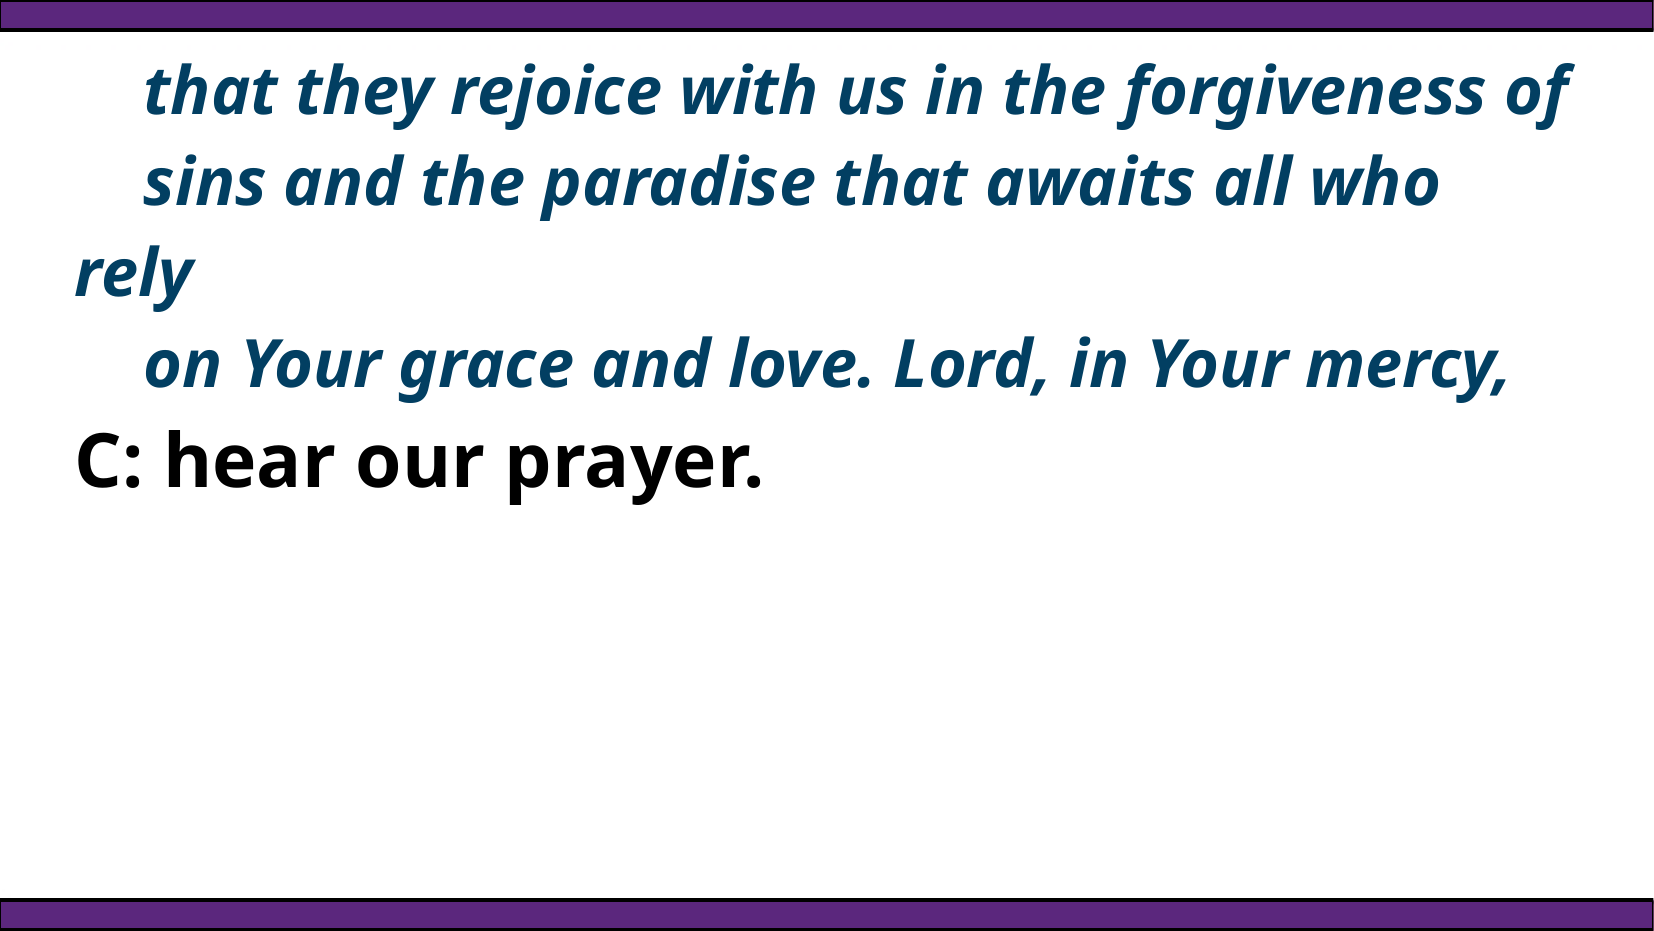

that they rejoice with us in the forgiveness of
 sins and the paradise that awaits all who rely
 on Your grace and love. Lord, in Your mercy,
C: hear our prayer.